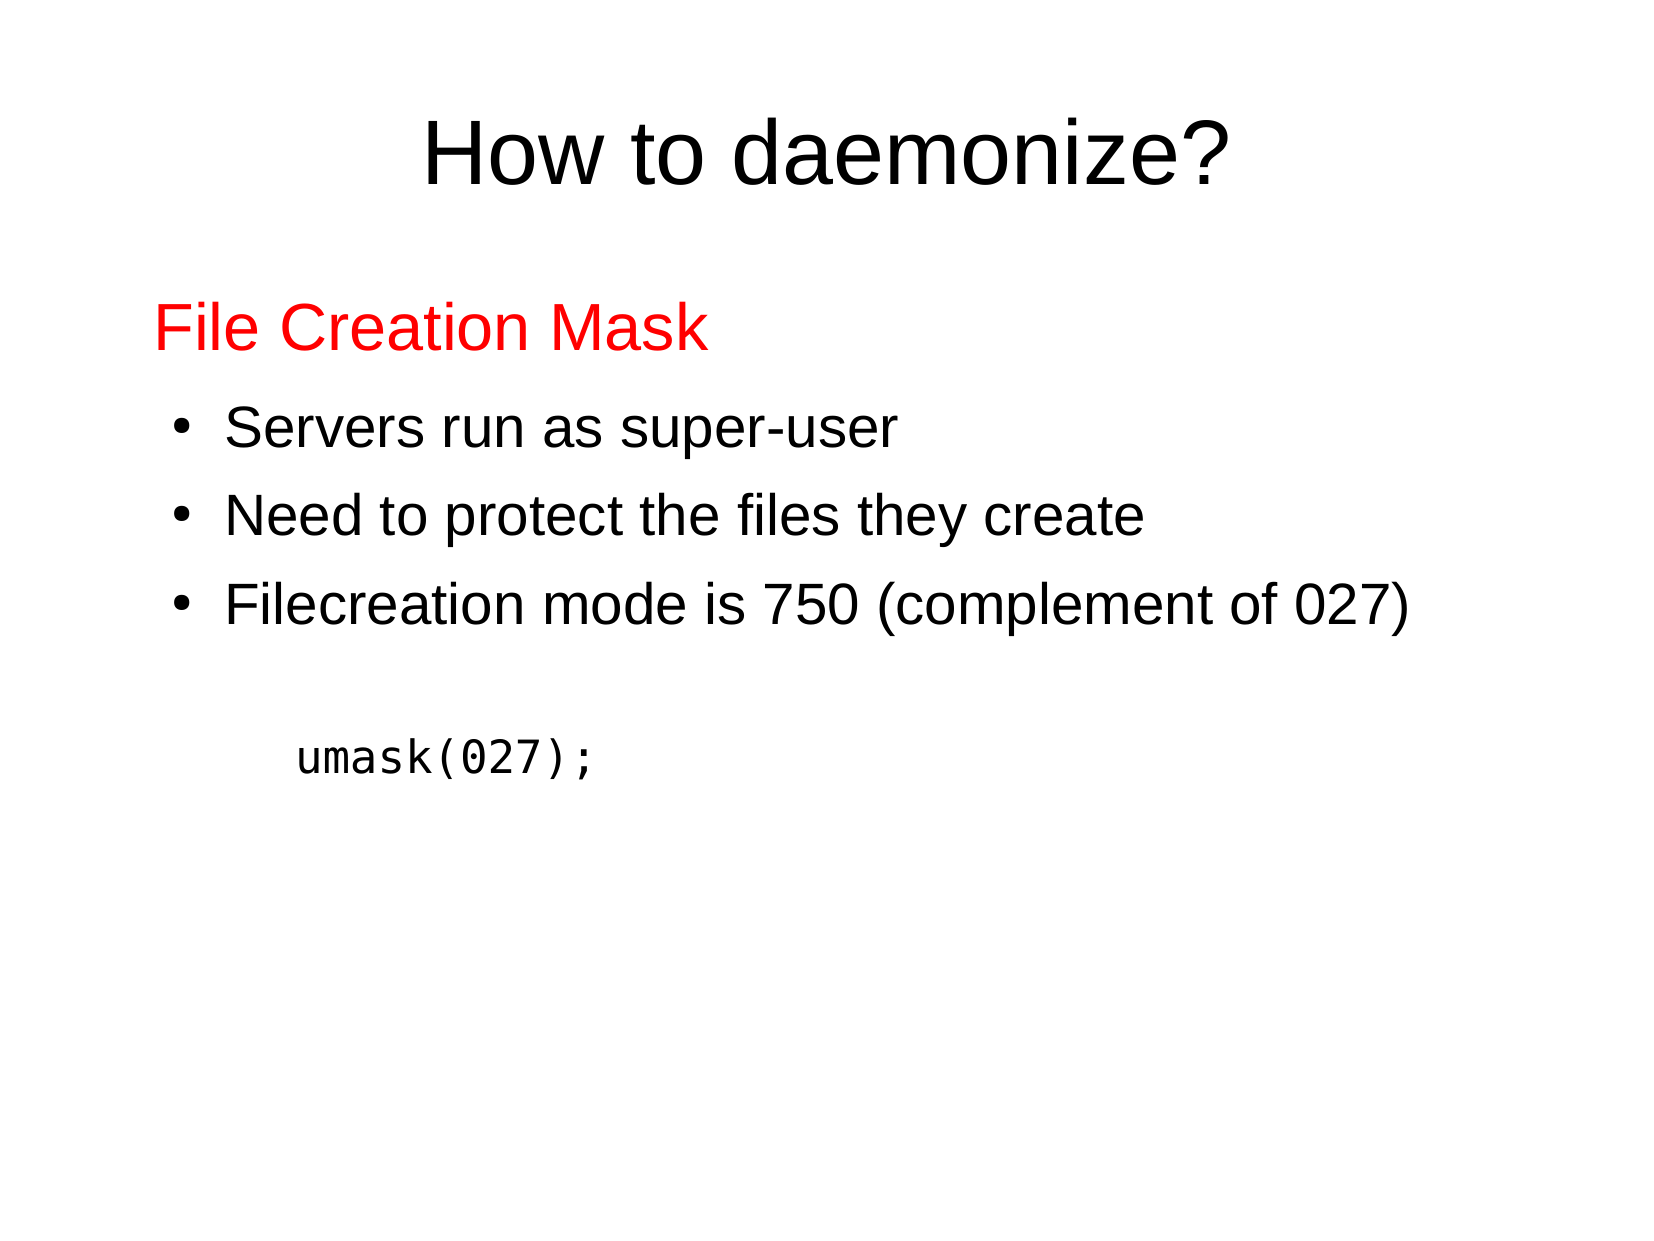

# How to daemonize?
File Creation Mask
Servers run as super-user
Need to protect the files they create
Filecreation mode is 750 (complement of 027)
umask(027);